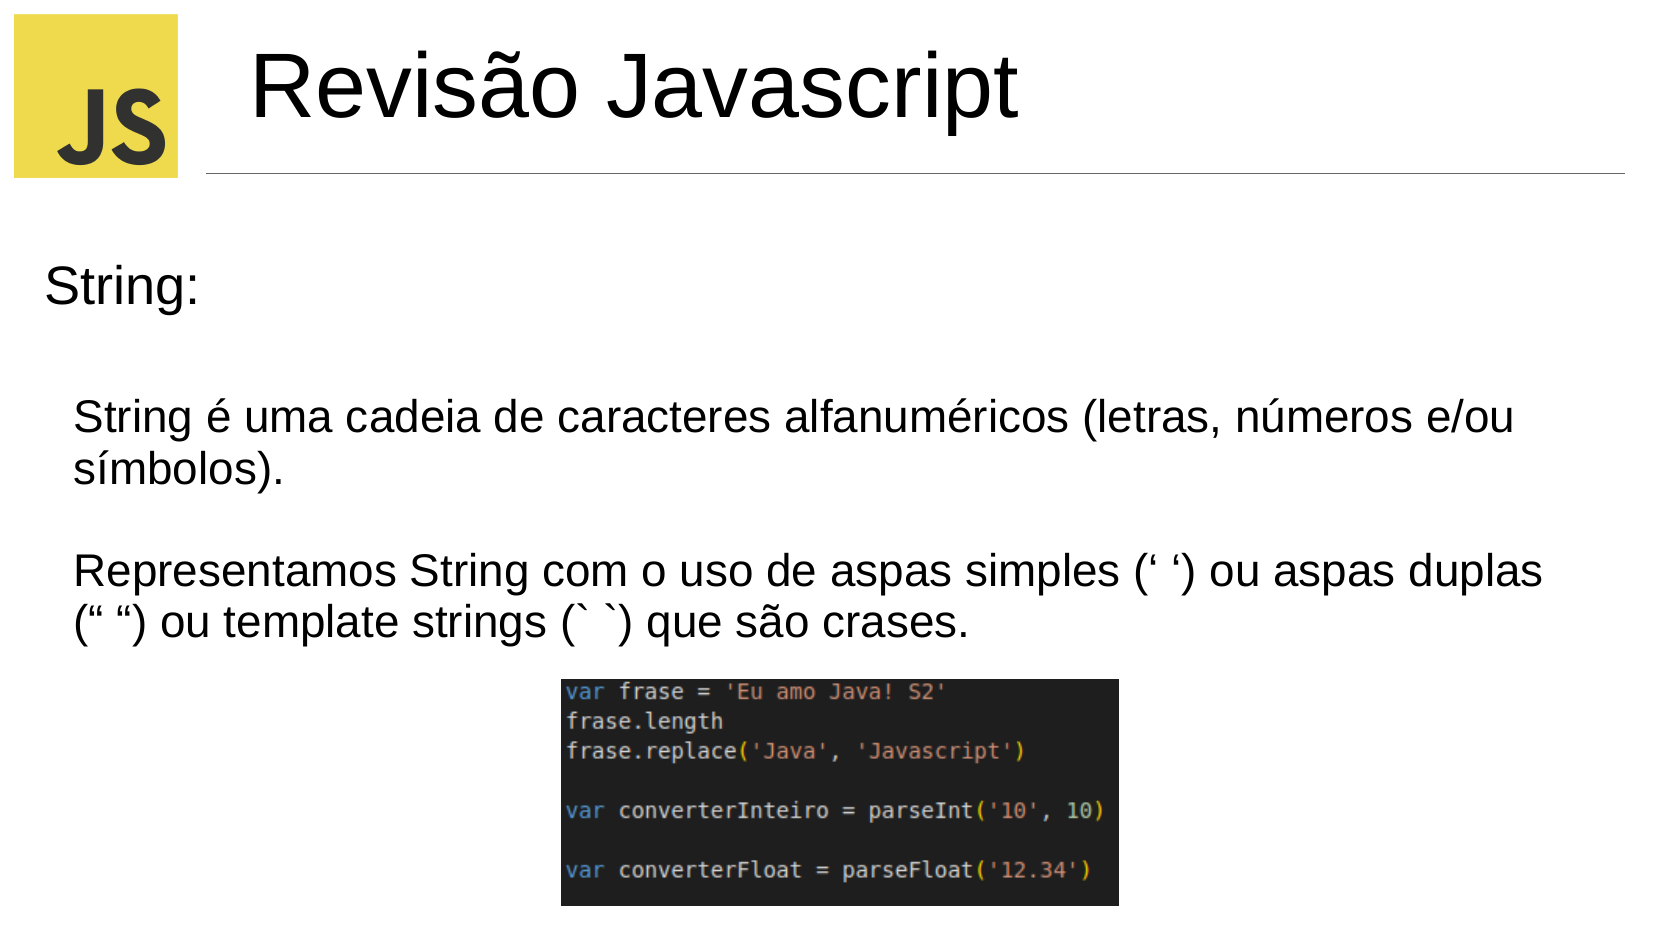

# Revisão Javascript
String:
String é uma cadeia de caracteres alfanuméricos (letras, números e/ou símbolos).
Representamos String com o uso de aspas simples (‘ ‘) ou aspas duplas (“ “) ou template strings (` `) que são crases.